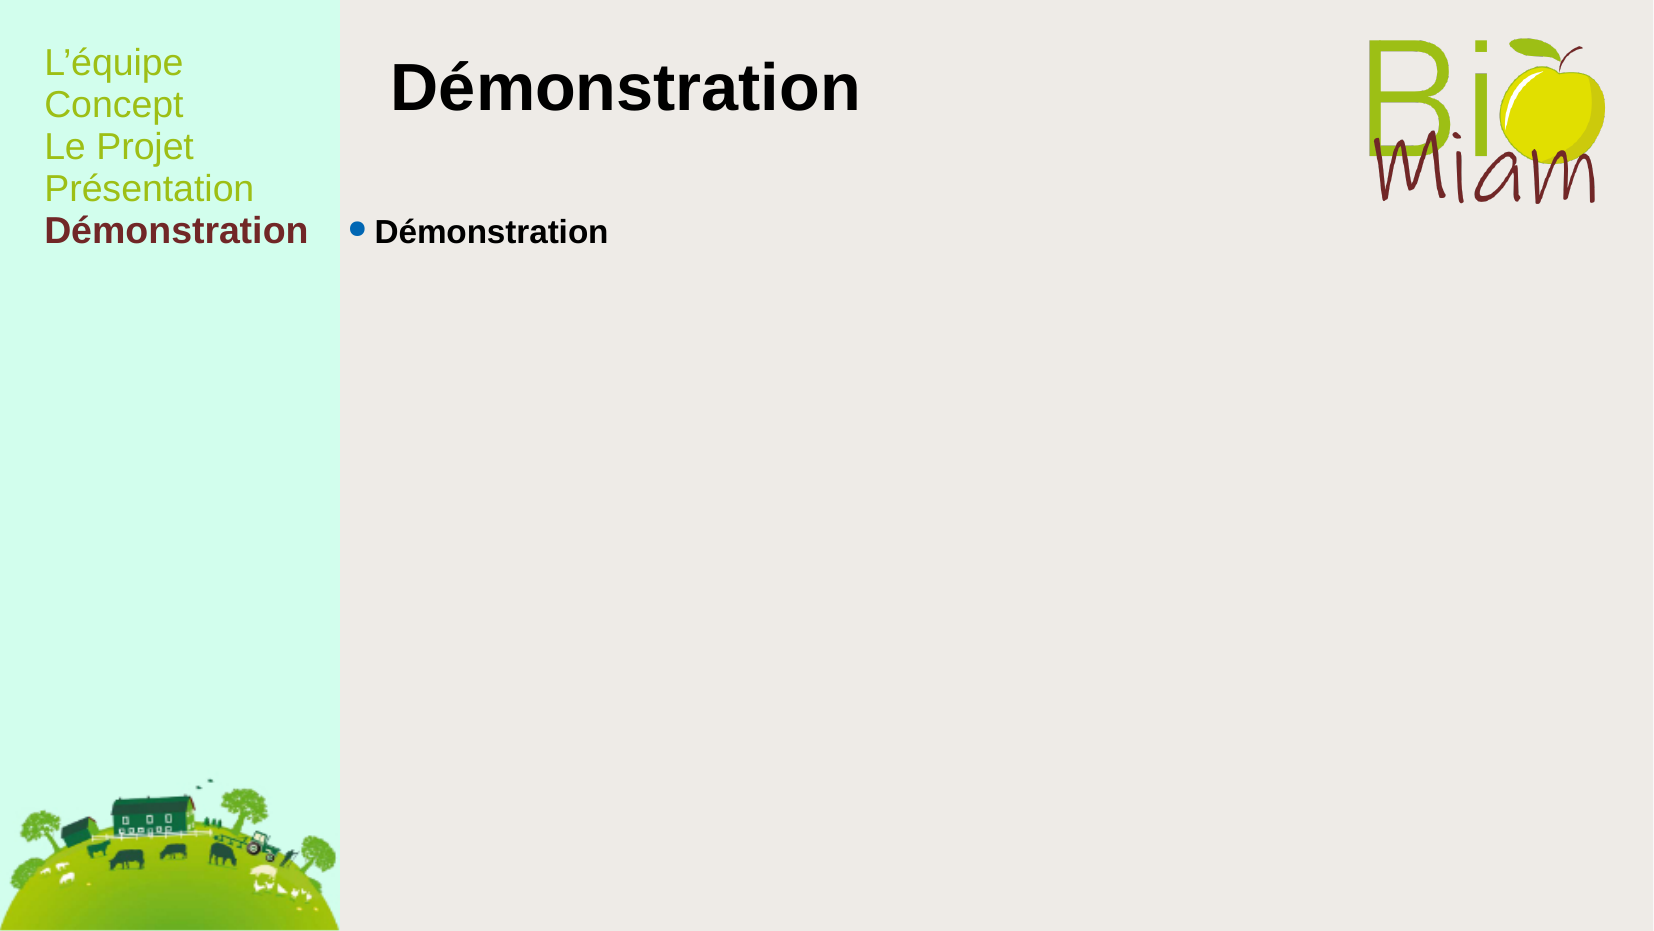

L’équipe
Concept
Le Projet
Présentation
Démonstration
# Agenda
Démonstration
 Démonstration